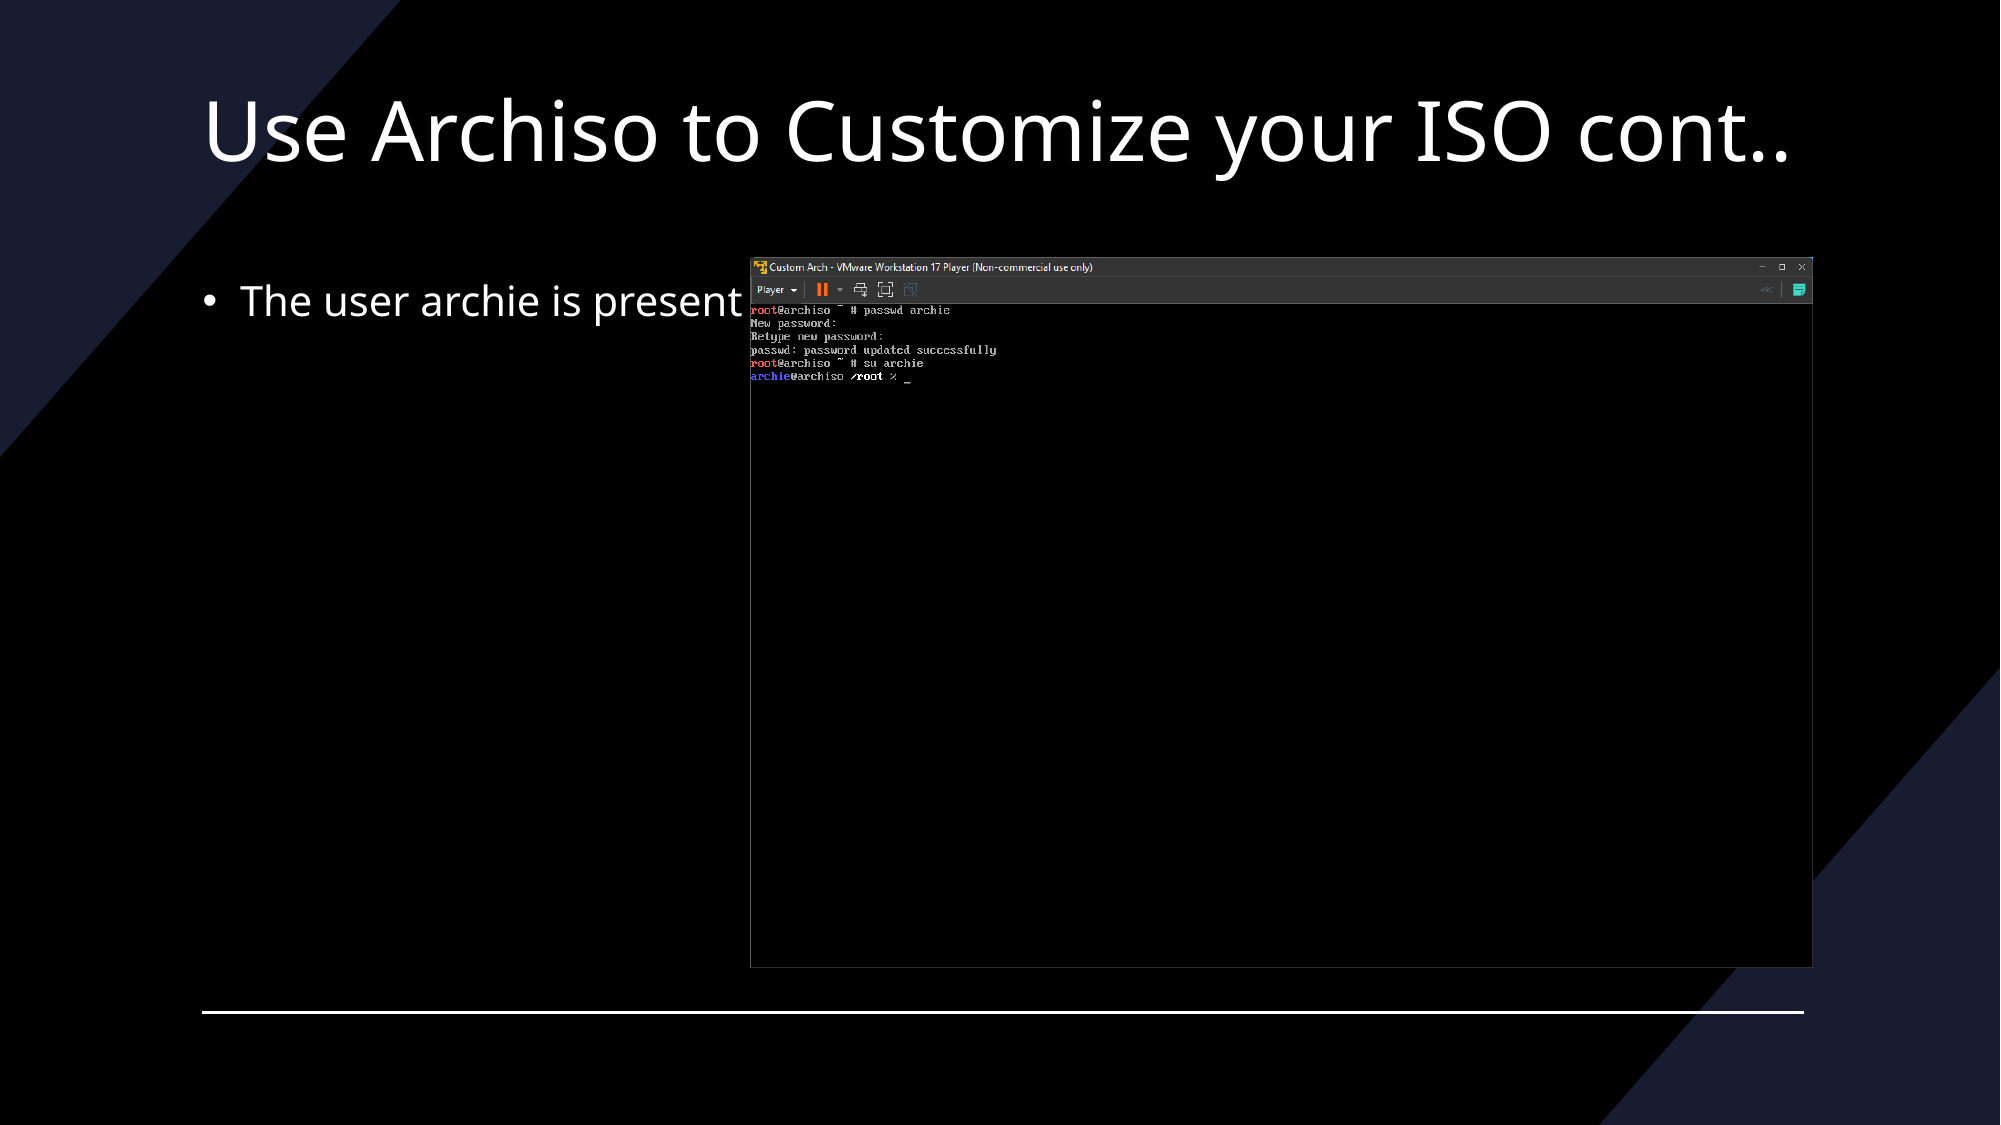

# Use Archiso to Customize your ISO cont..
The user archie is present